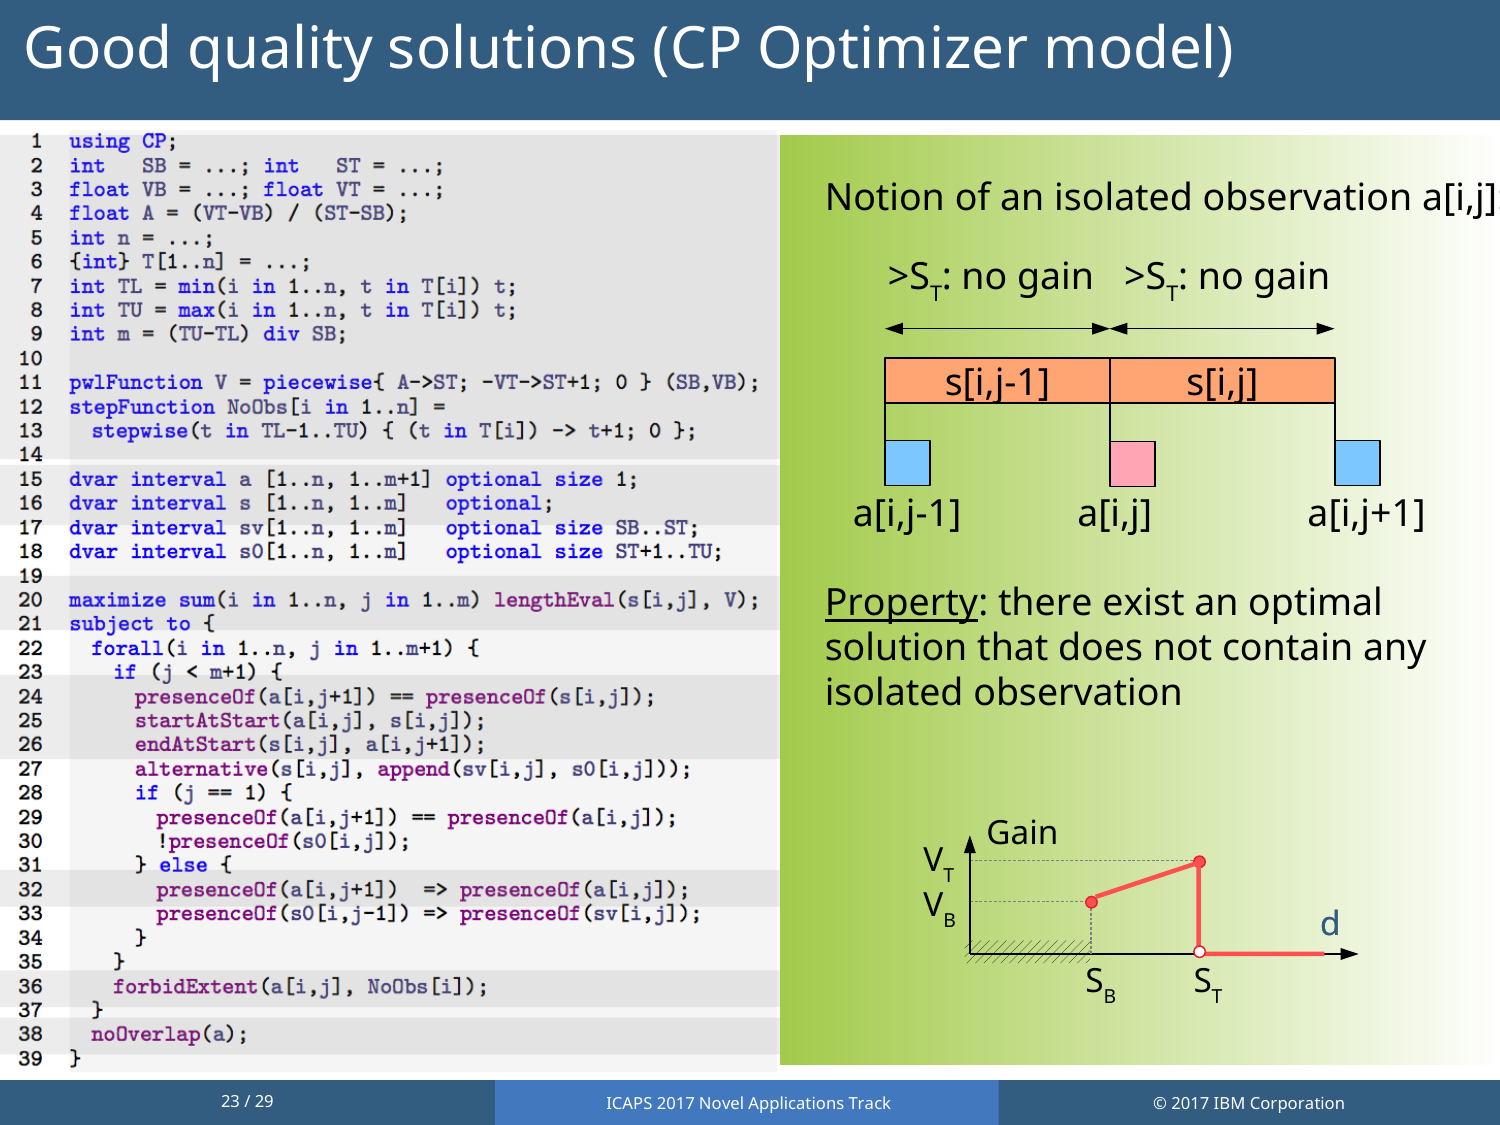

# Good quality solutions (CP Optimizer model)
Notion of an isolated observation a[i,j]:
Property: there exist an optimal
solution that does not contain any
isolated observation
>ST: no gain
>ST: no gain
s[i,j-1]
s[i,j]
a[i,j-1]
a[i,j]
a[i,j+1]
Gain
VT
VB
d
d
SB
ST